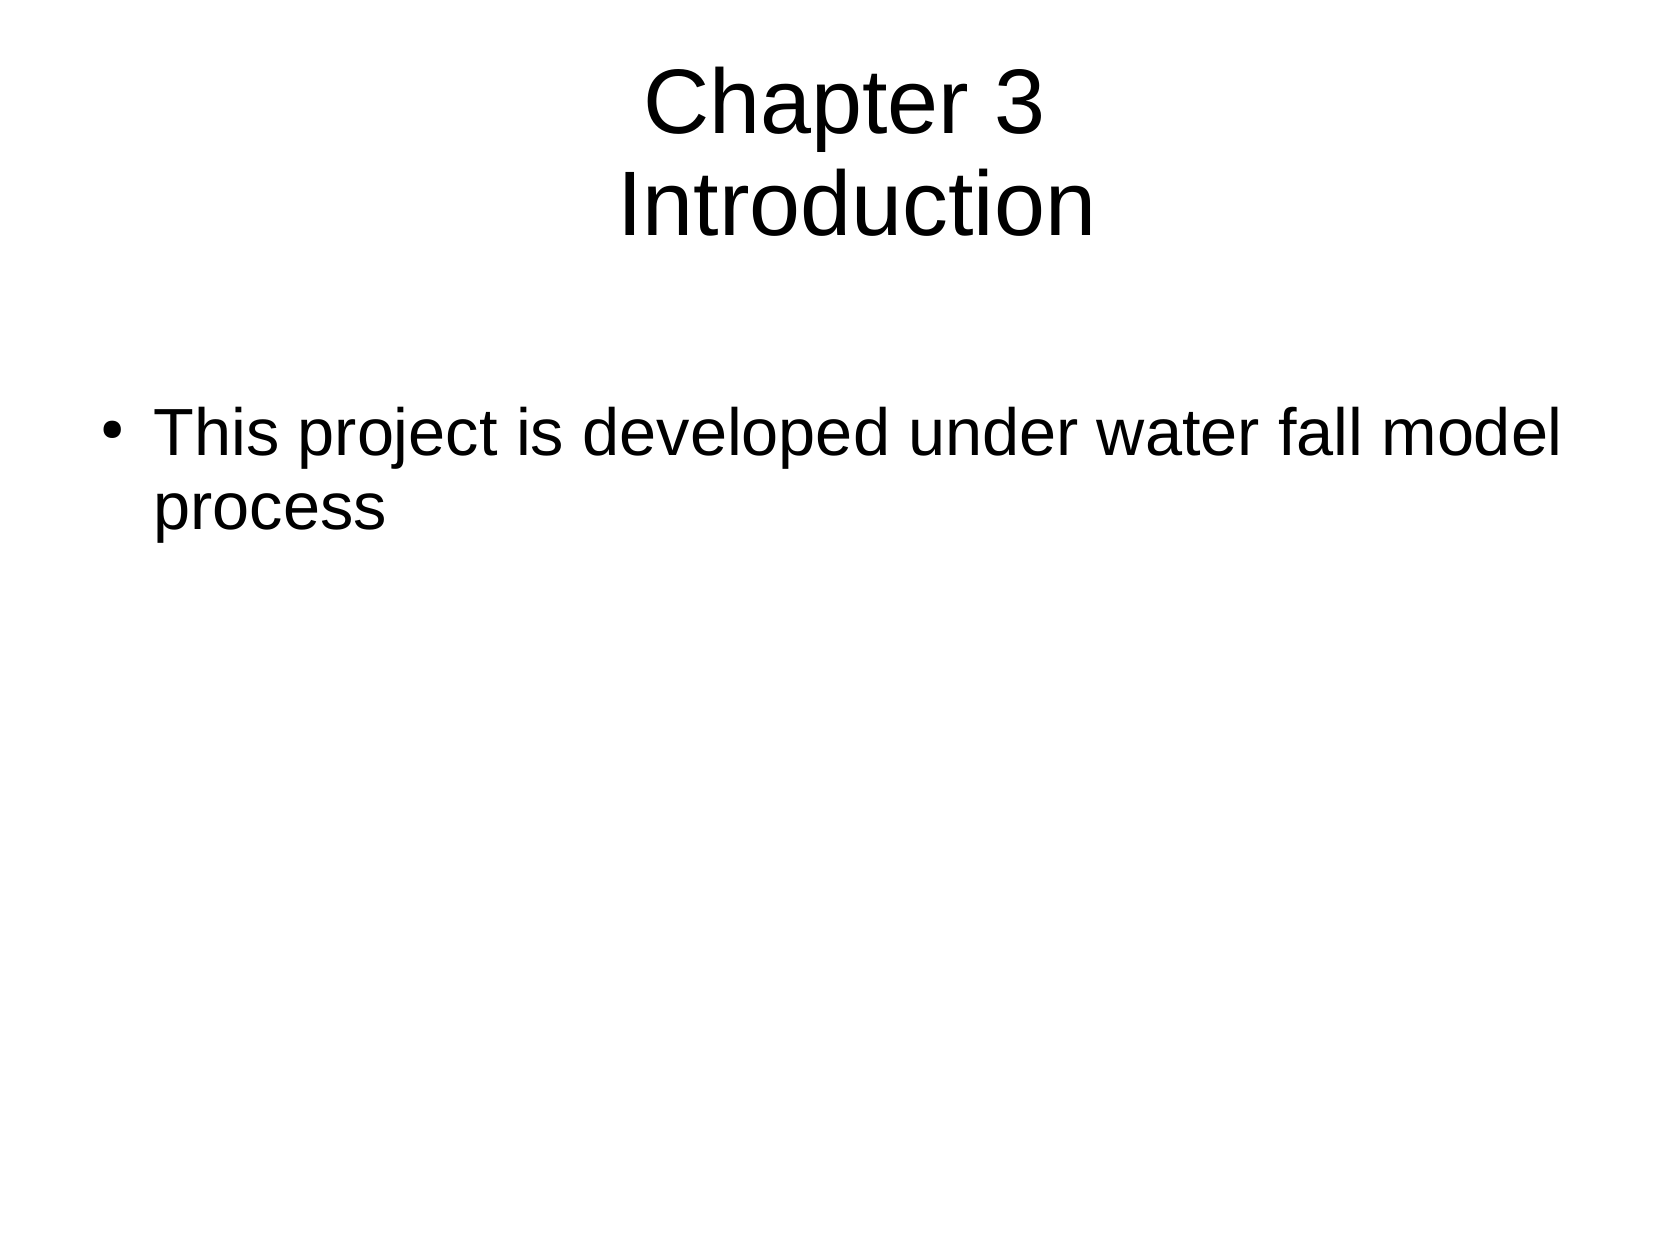

# Chapter 3 Introduction
This project is developed under water fall model process